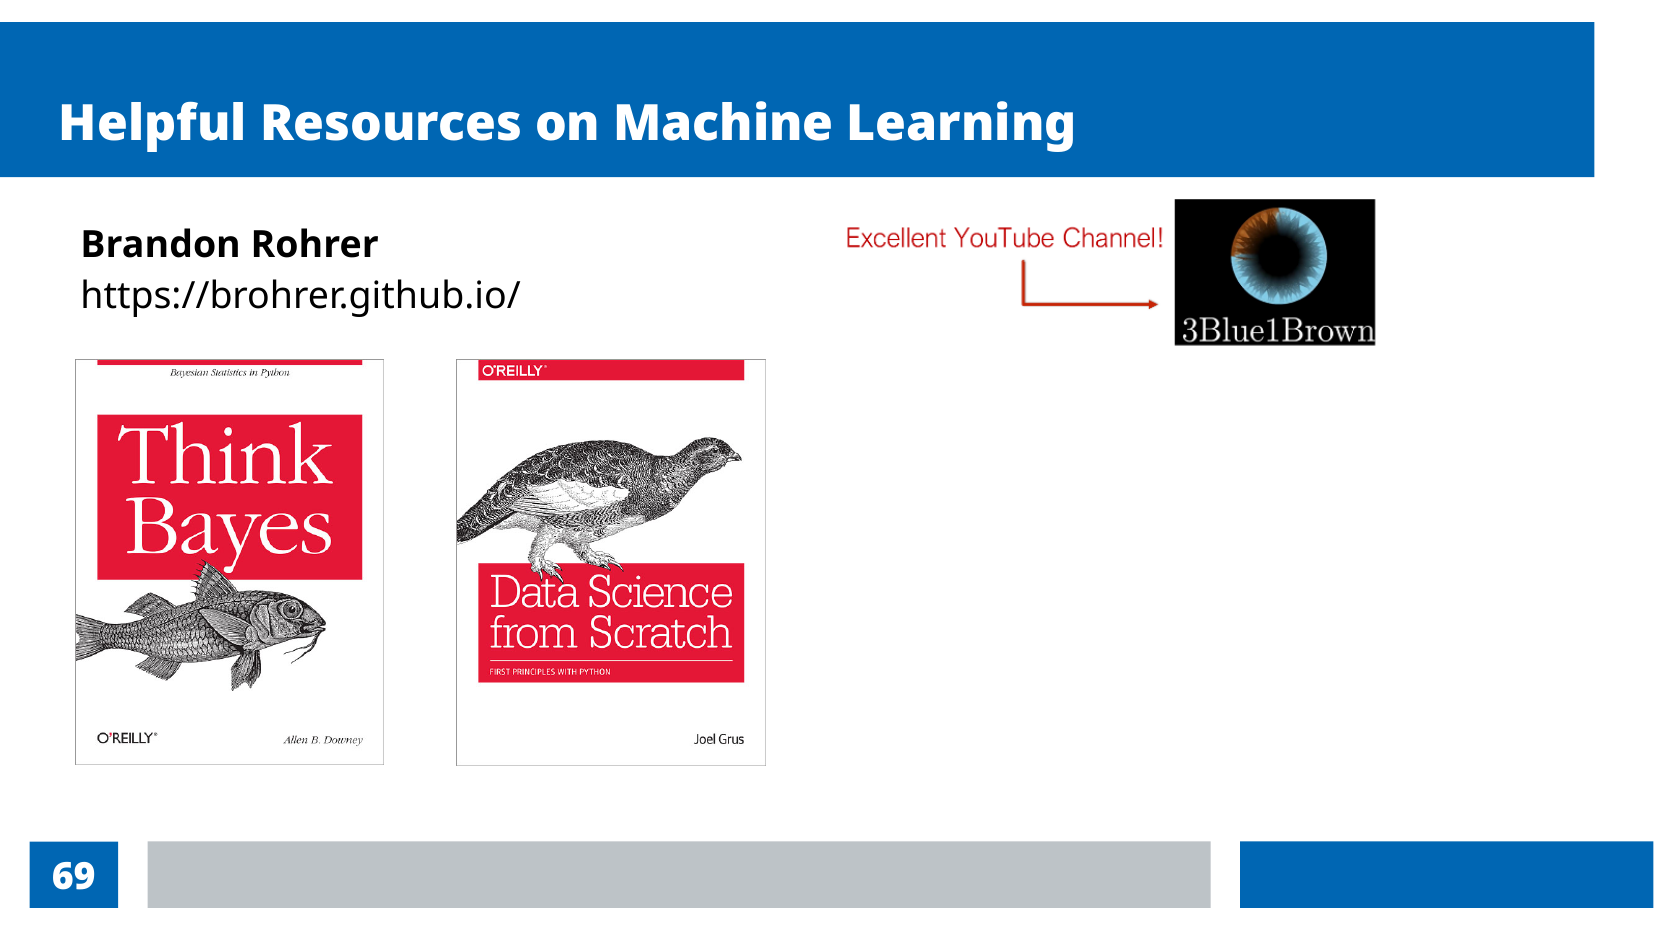

# Helpful Resources on Machine Learning
Brandon Rohrer
https://brohrer.github.io/
69